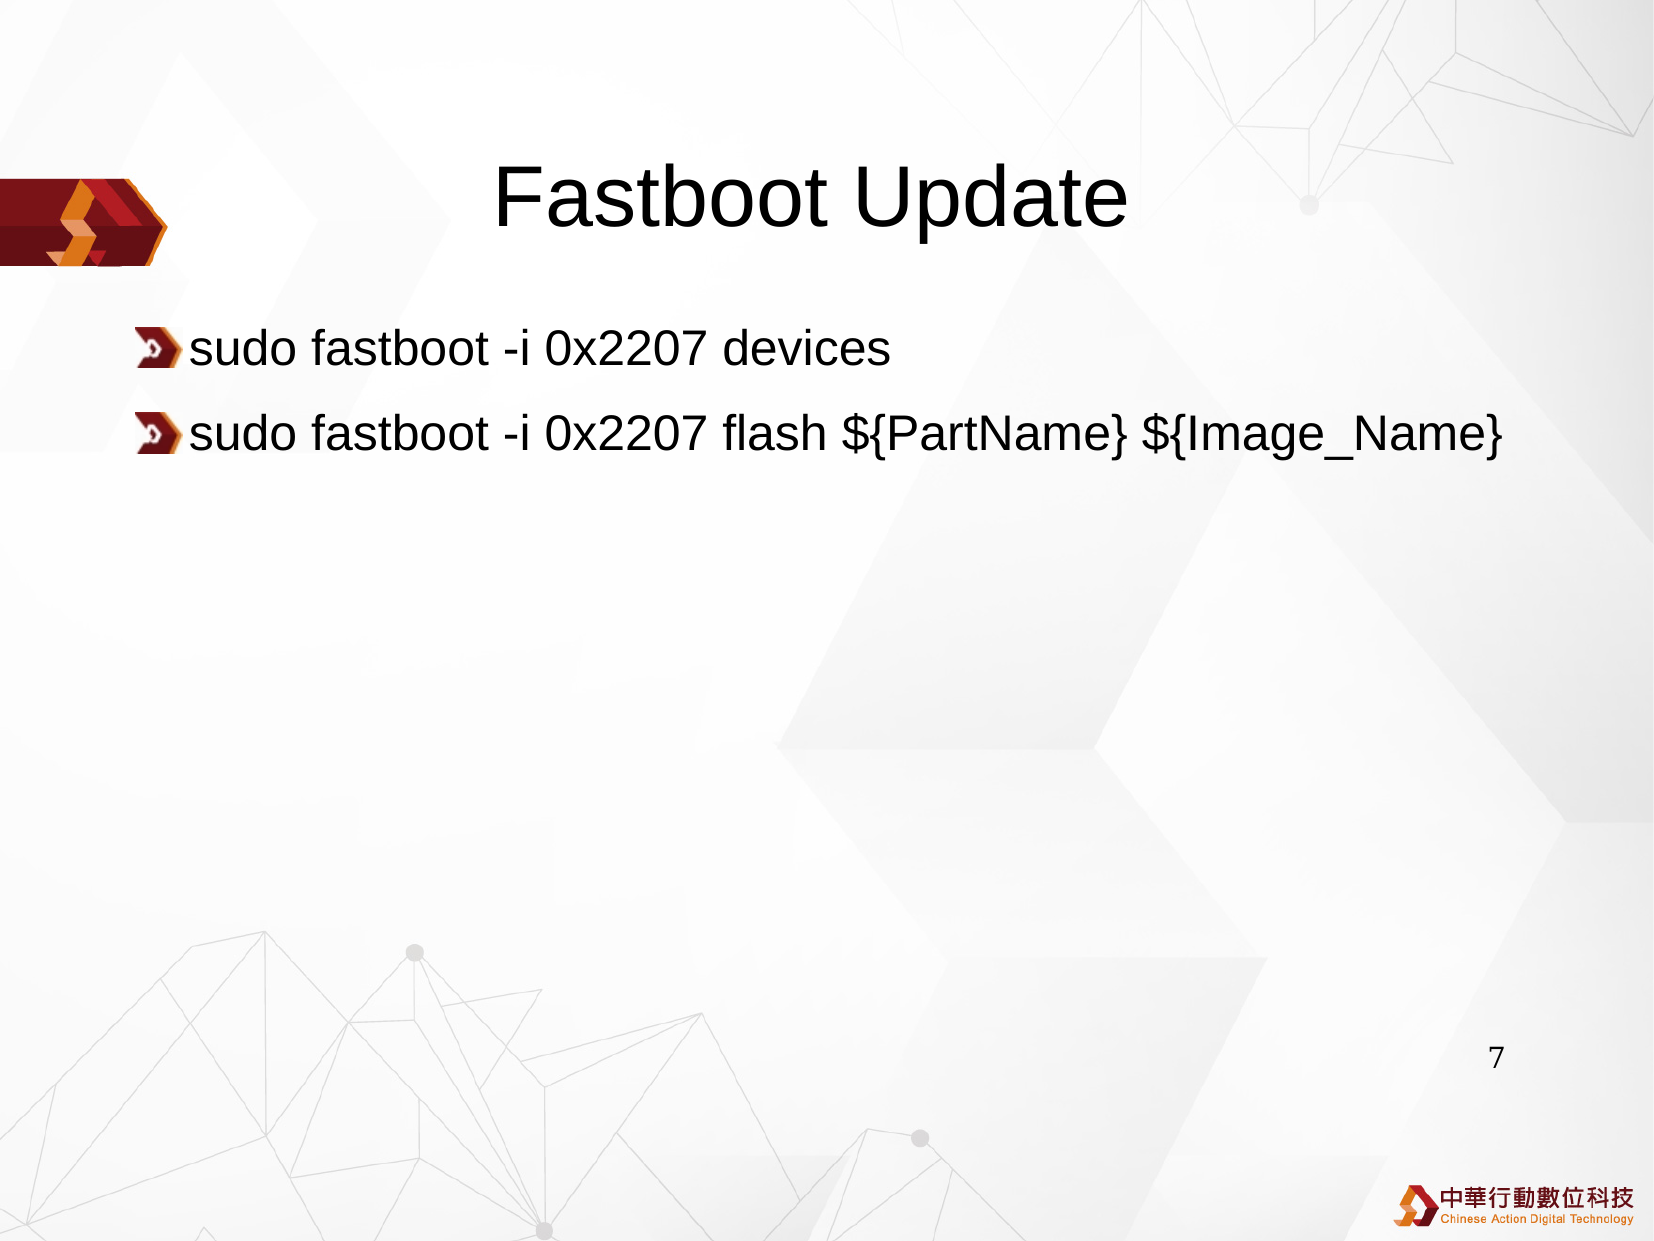

# Fastboot Update
sudo fastboot -i 0x2207 devices
sudo fastboot -i 0x2207 flash ${PartName} ${Image_Name}
7